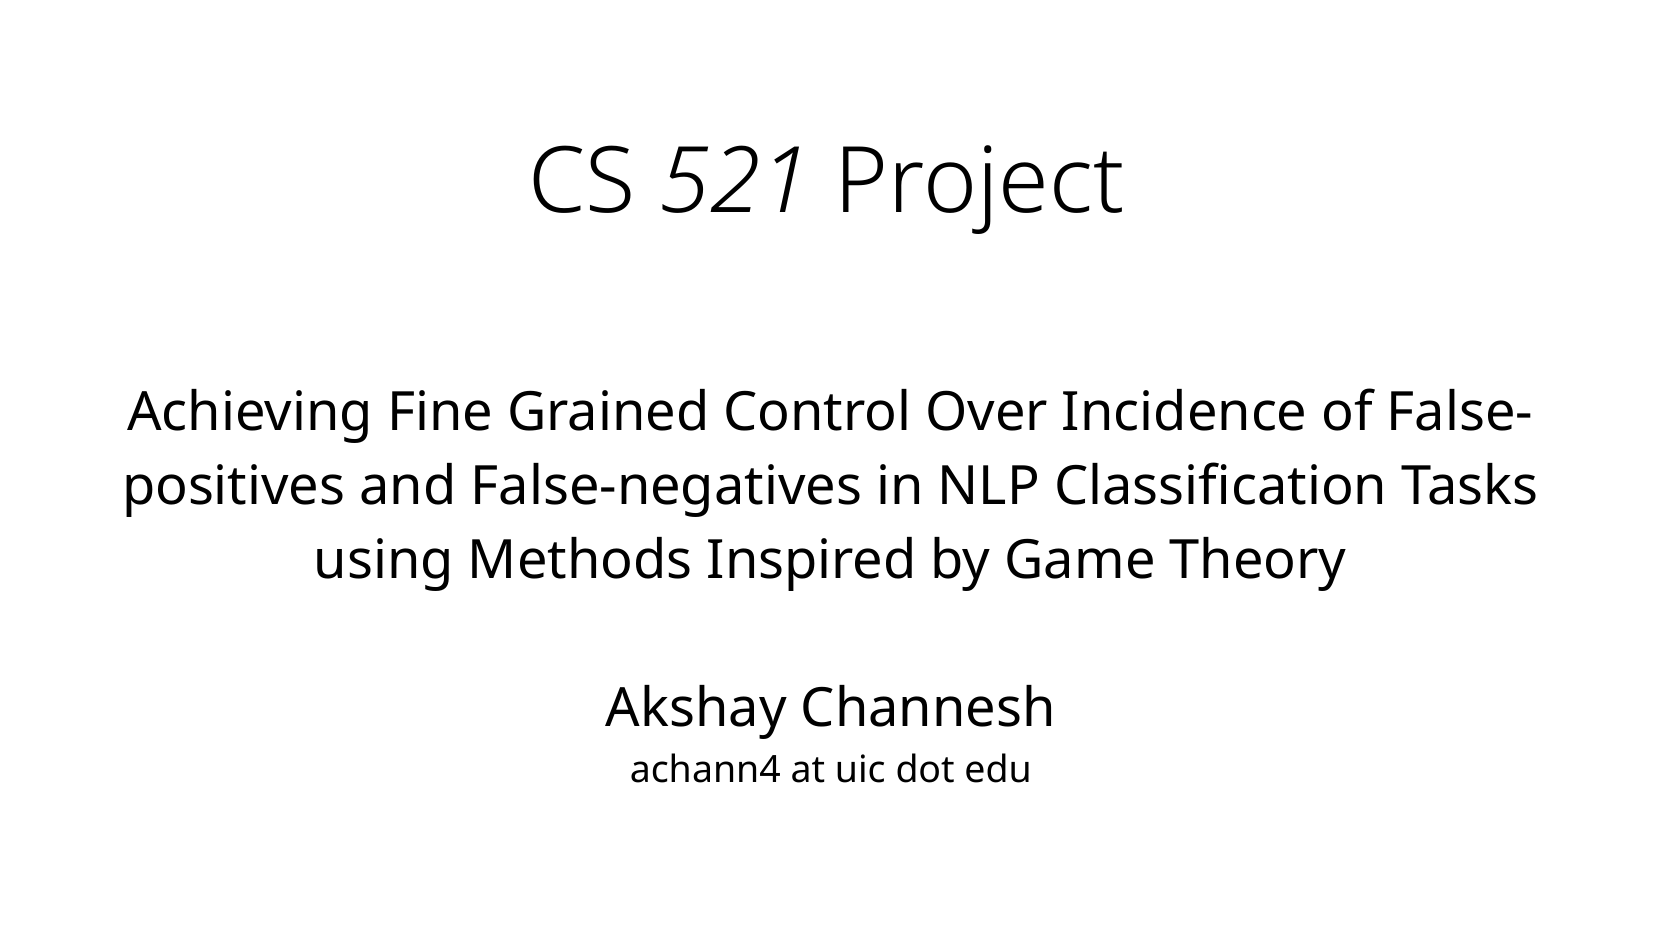

# CS 521 Project
Achieving Fine Grained Control Over Incidence of False-positives and False-negatives in NLP Classification Tasks using Methods Inspired by Game Theory
Akshay Channesh
achann4 at uic dot edu